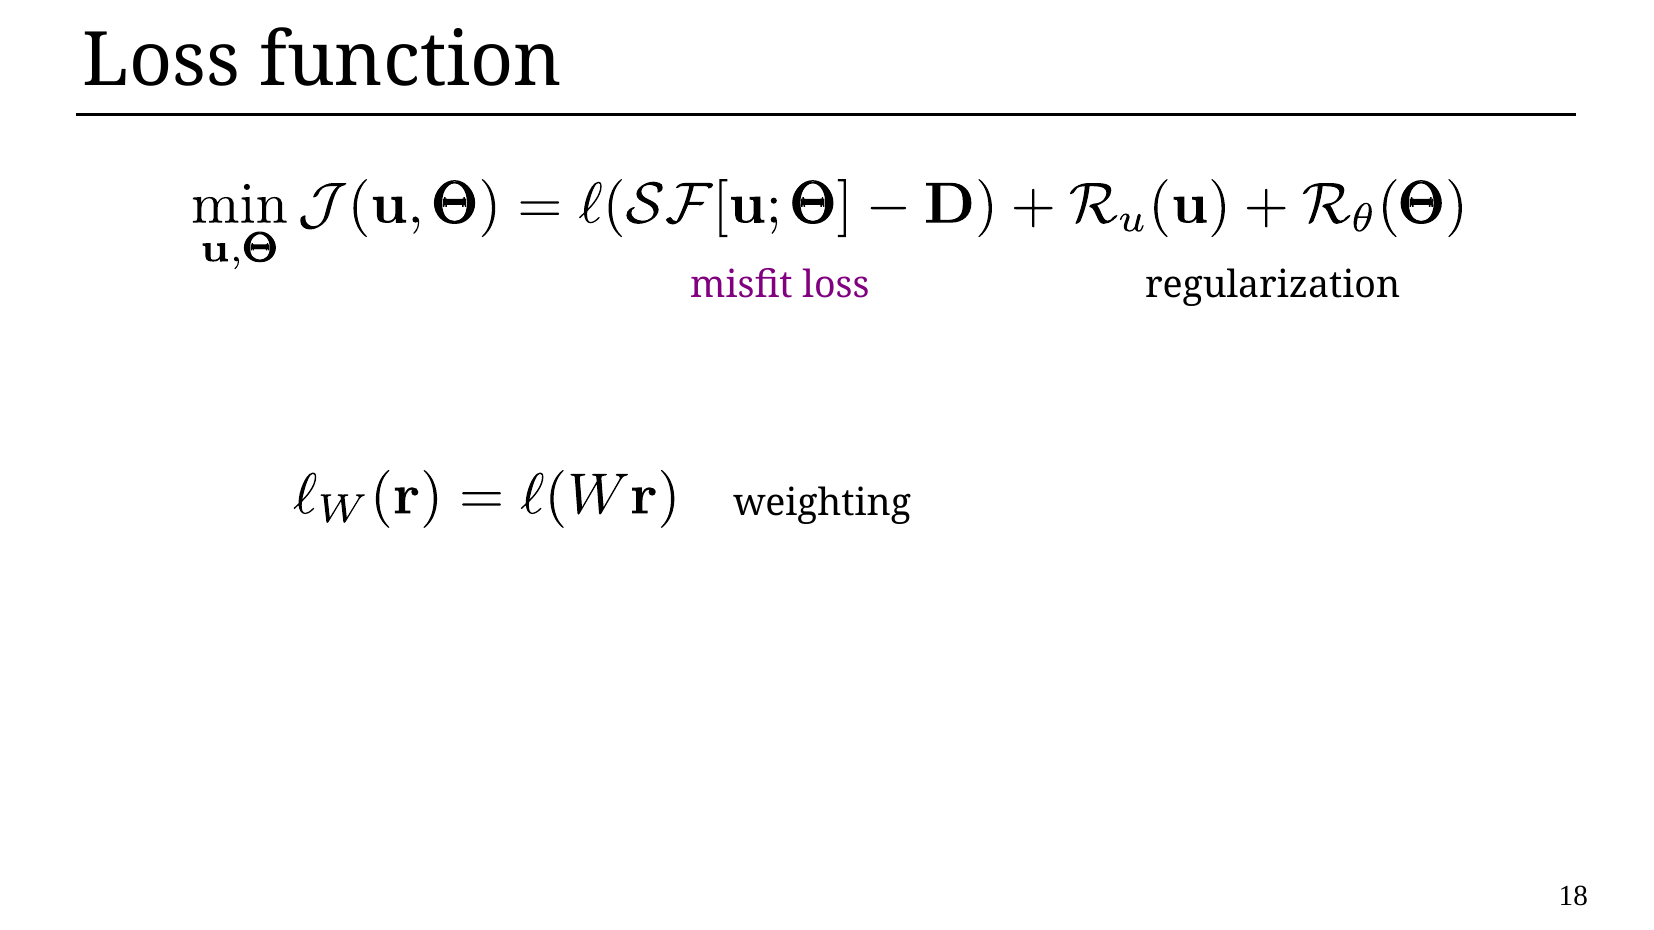

# Loss function
misfit loss
regularization
weighting